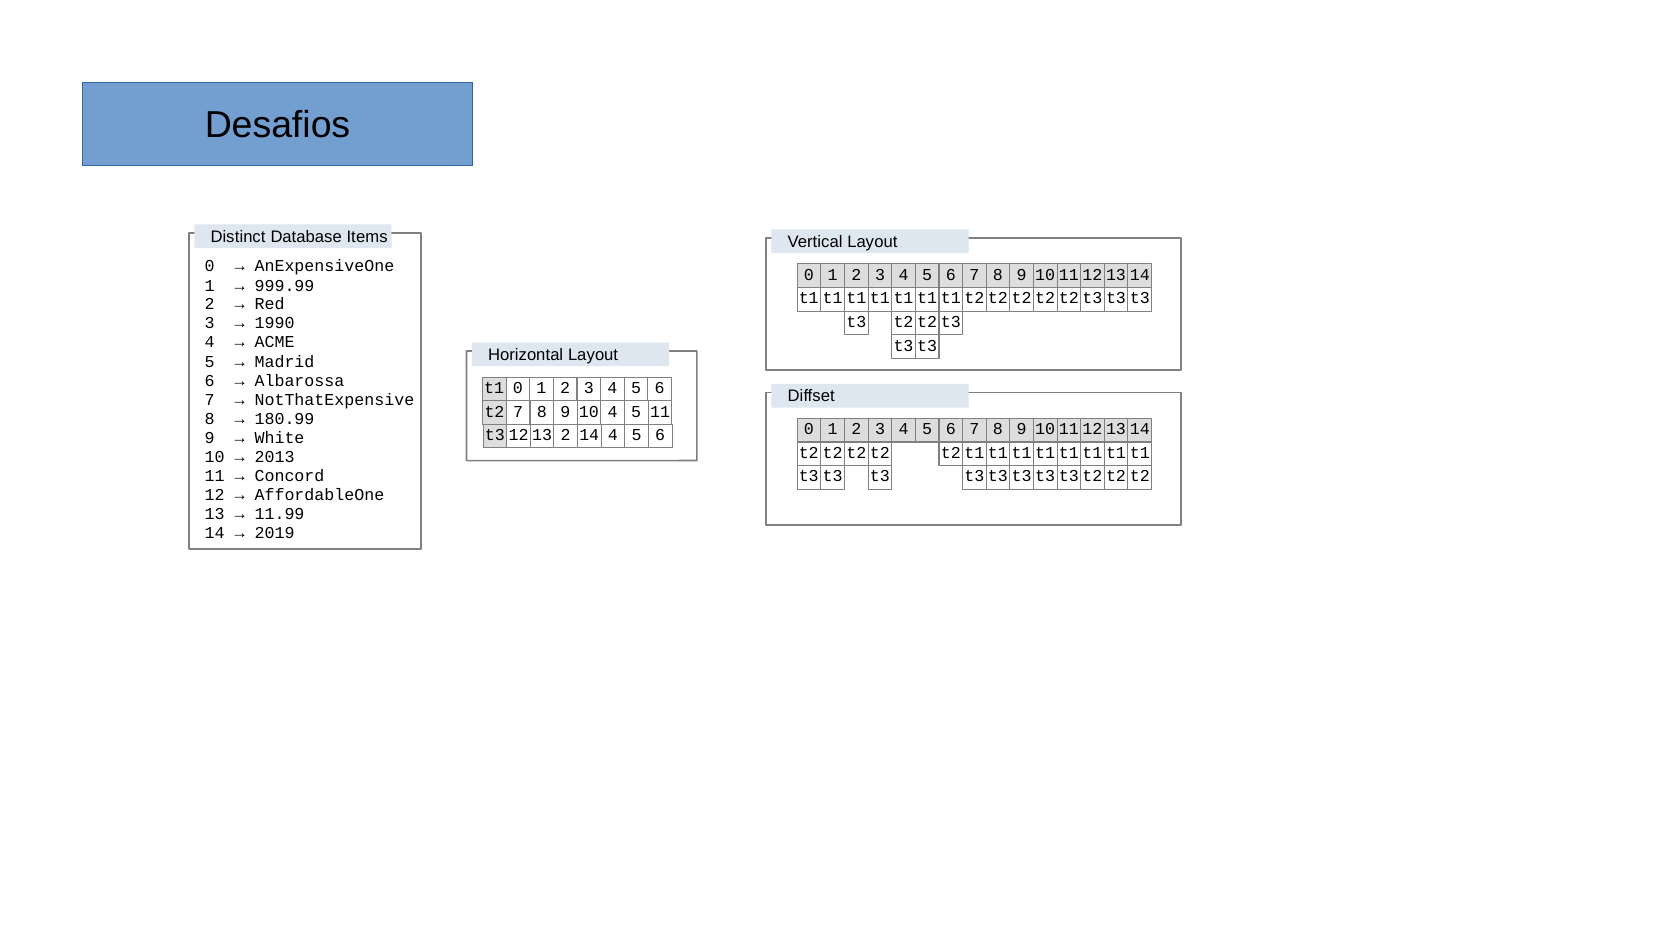

Desafios
Distinct Database Items
Vertical Layout
0 → AnExpensiveOne
1 → 999.99
2 → Red
3 → 1990
4 → ACME
5 → Madrid
6 → Albarossa
7 → NotThatExpensive
8 → 180.99
9 → White
10 → 2013
11 → Concord
12 → AffordableOne
13 → 11.99
14 → 2019
0
1
2
3
4
5
6
7
8
9
10
11
12
13
14
t1
t1
t1
t1
t1
t1
t1
t2
t2
t2
t2
t2
t3
t3
t3
t3
t2
t2
t3
t3
t3
Horizontal Layout
t1
0
1
2
3
4
5
6
Diffset
t2
7
8
9
10
4
5
11
0
1
2
3
4
5
6
7
8
9
10
11
12
13
14
t3
12
13
2
14
4
5
6
t2
t2
t2
t2
t2
t1
t1
t1
t1
t1
t1
t1
t1
t3
t3
t3
t3
t3
t3
t3
t3
t2
t2
t2